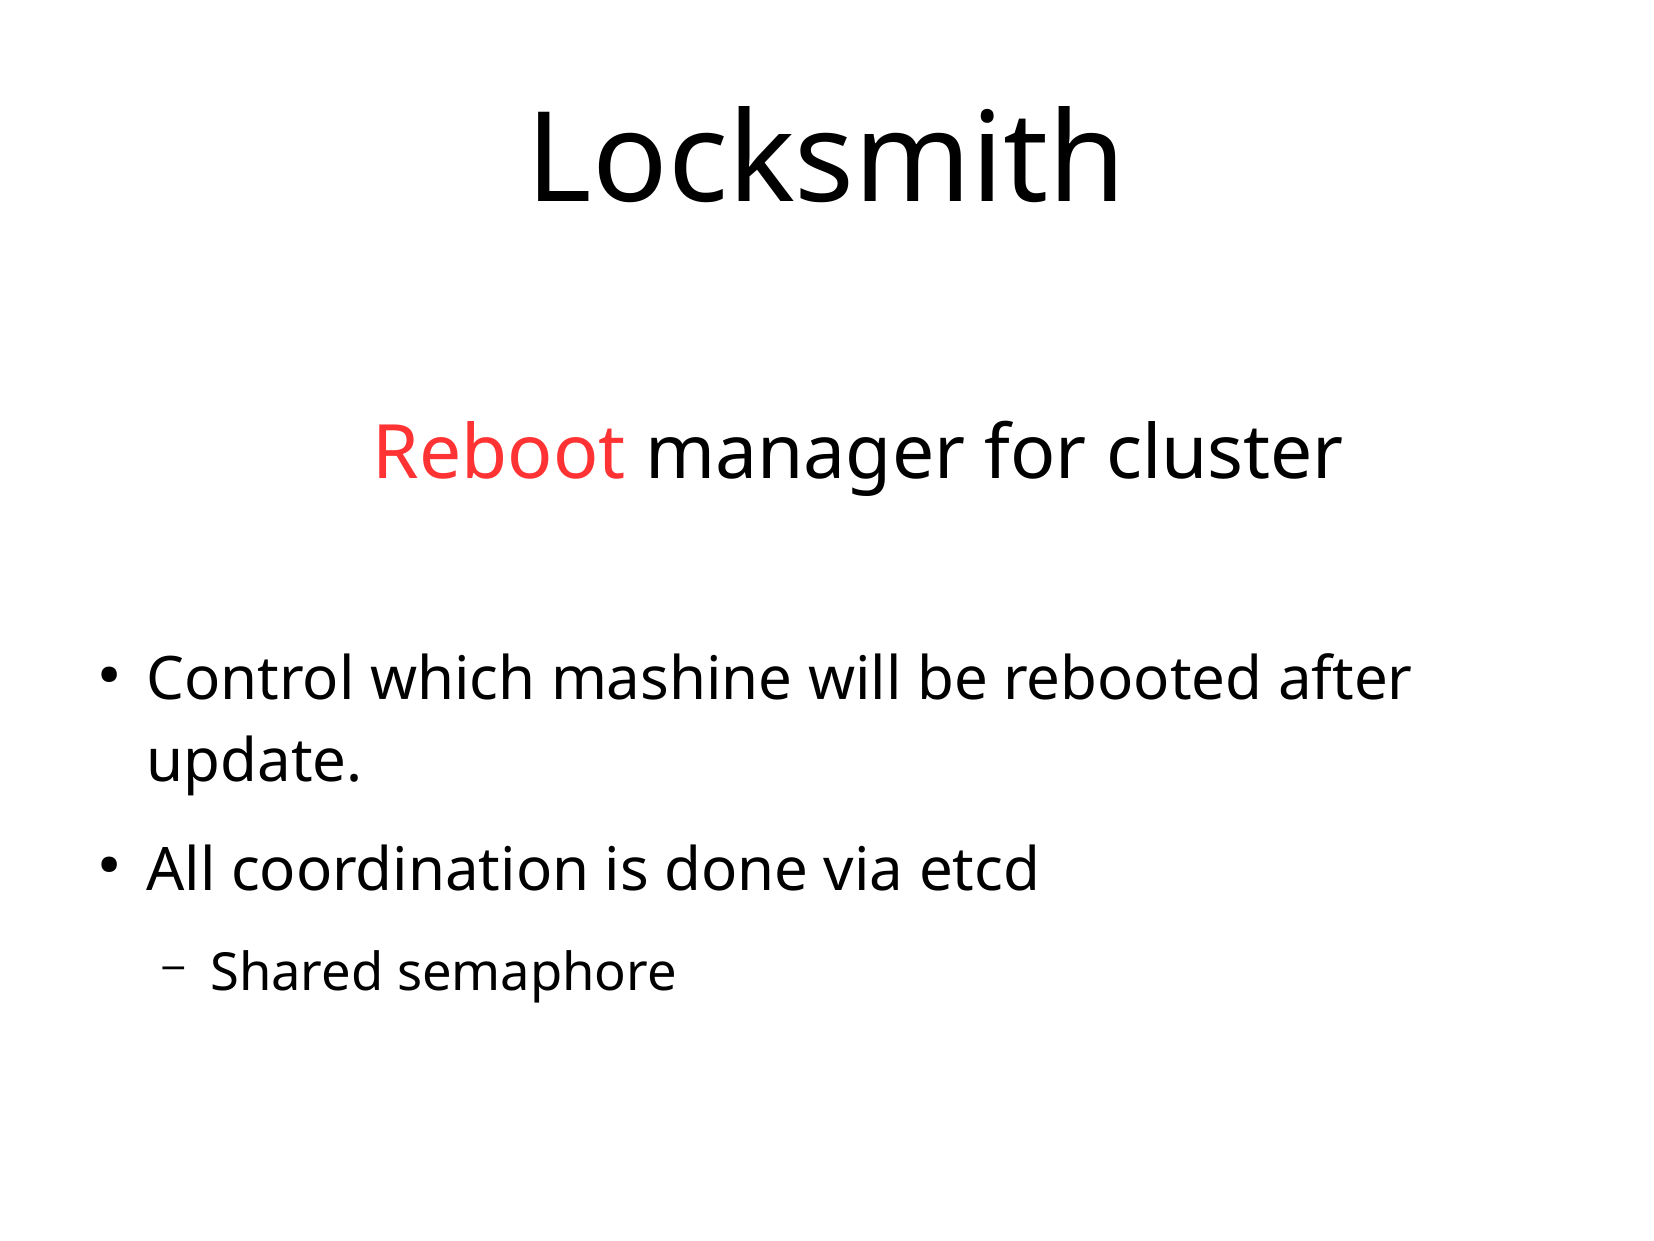

# Locksmith
Reboot manager for cluster
Control which mashine will be rebooted after update.
All coordination is done via etcd
Shared semaphore